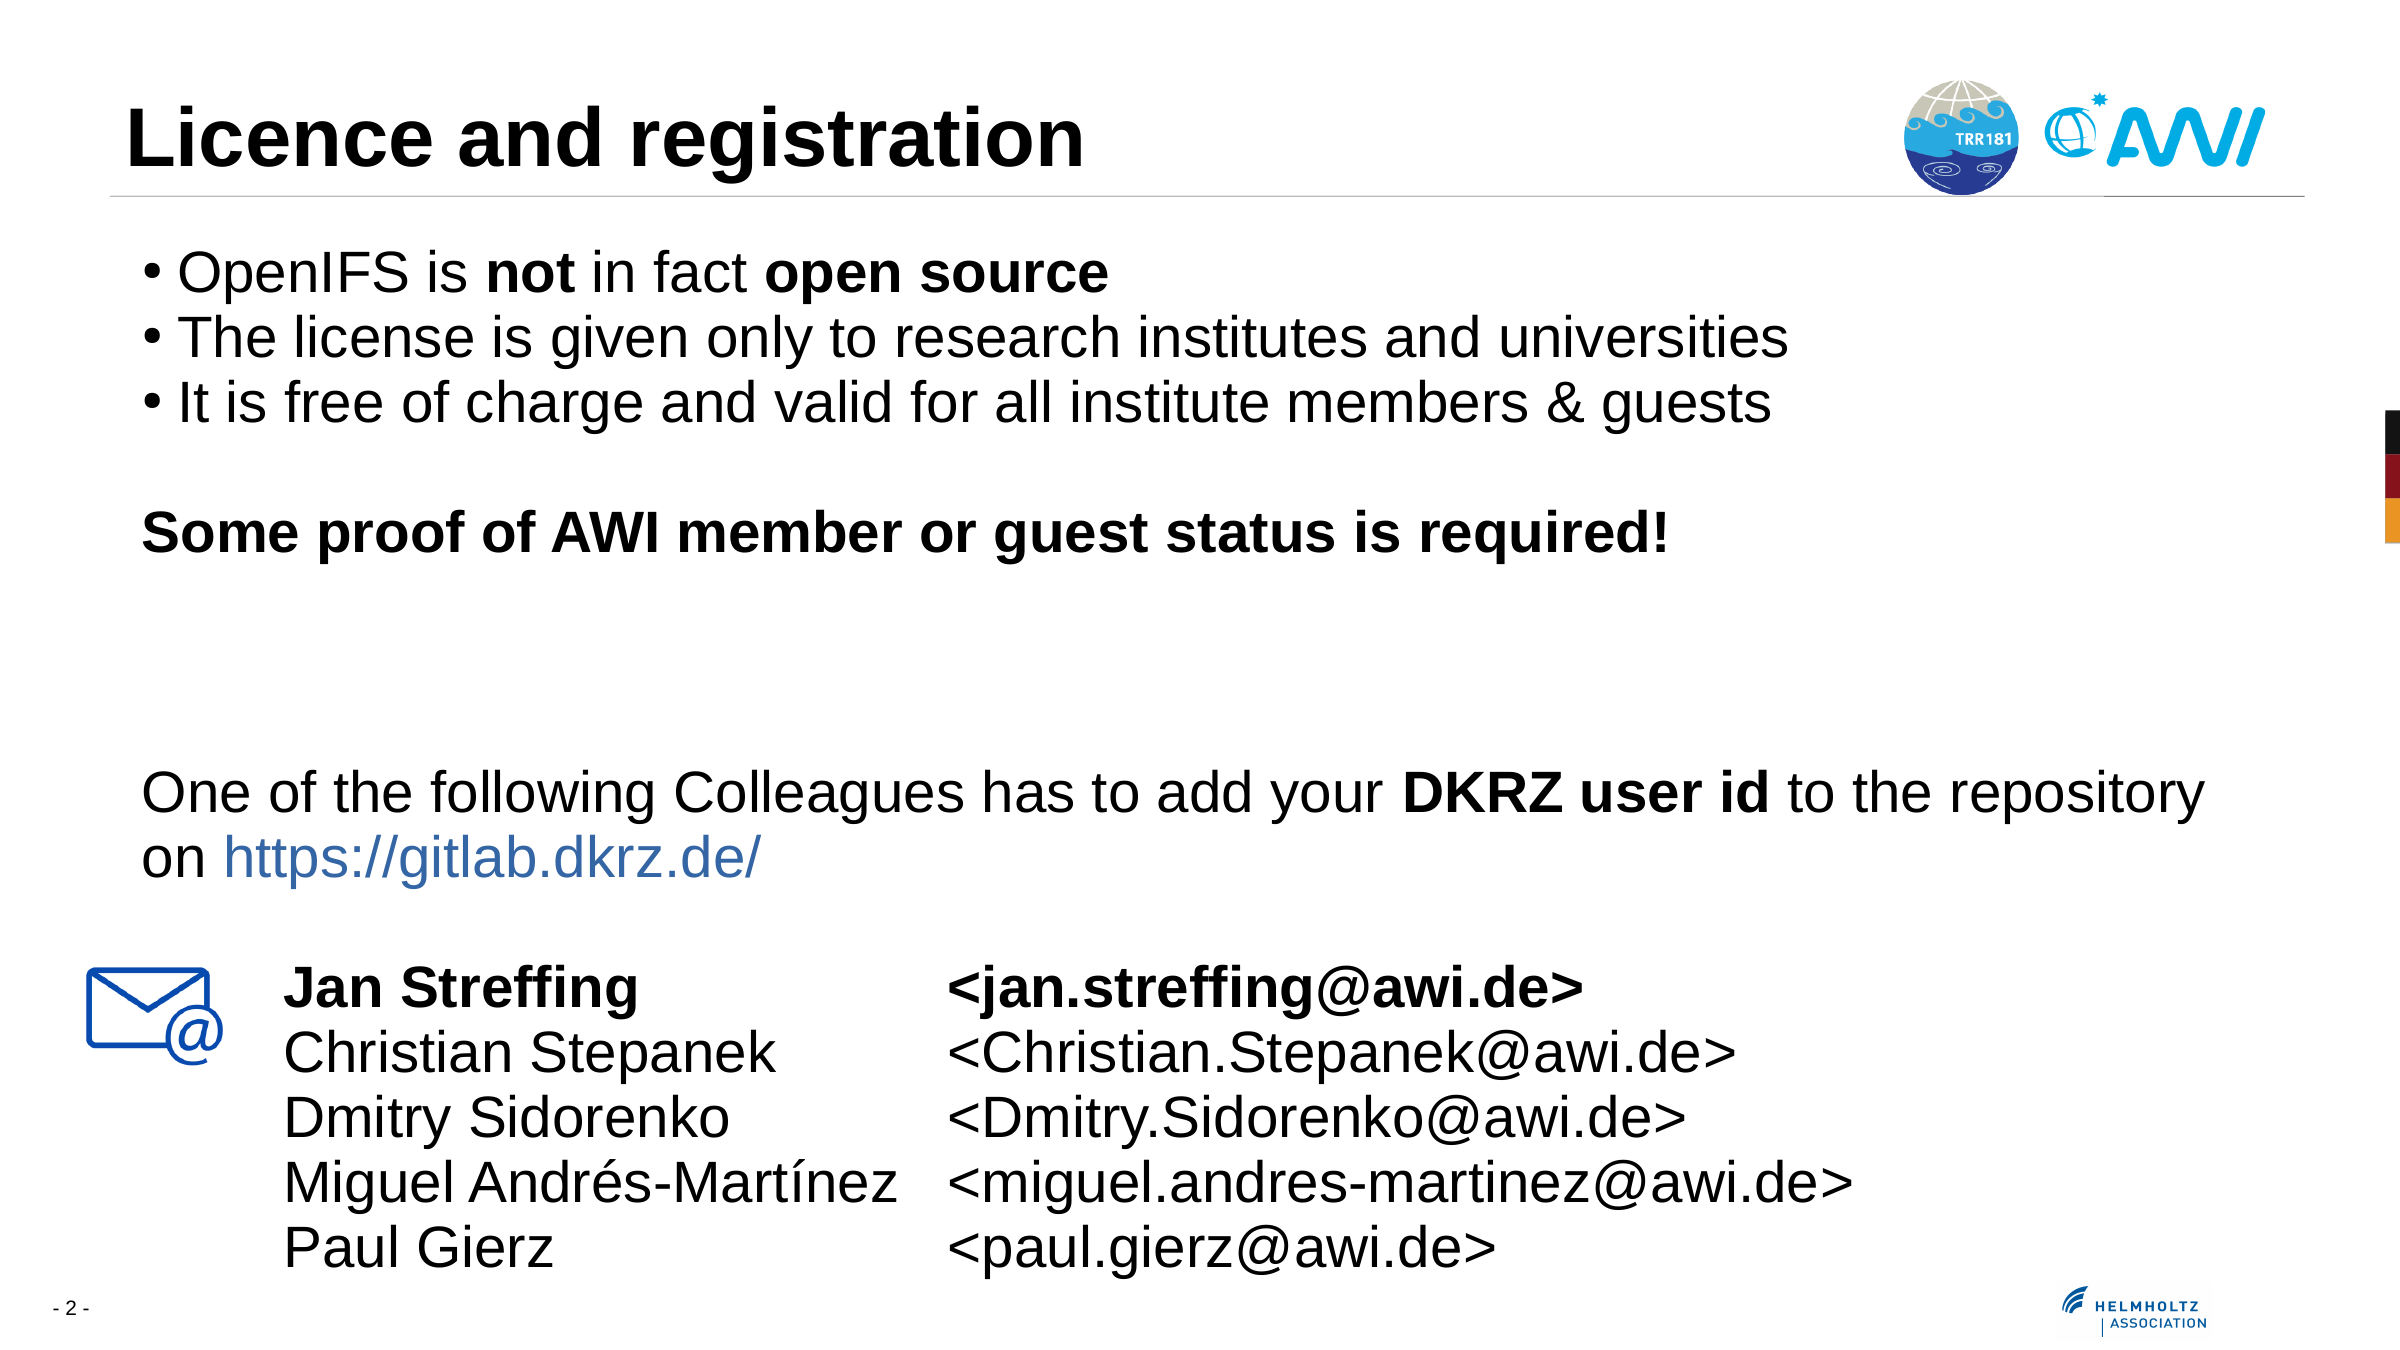

Licence and registration
OpenIFS is not in fact open source
The license is given only to research institutes and universities
It is free of charge and valid for all institute members & guests
Some proof of AWI member or guest status is required!
One of the following Colleagues has to add your DKRZ user id to the repository on https://gitlab.dkrz.de/
Jan Streffing 				<jan.streffing@awi.de>
Christian Stepanek 			<Christian.Stepanek@awi.de>
Dmitry Sidorenko 			<Dmitry.Sidorenko@awi.de>
Miguel Andrés-Martínez 	<miguel.andres-martinez@awi.de>
Paul Gierz 						<paul.gierz@awi.de>